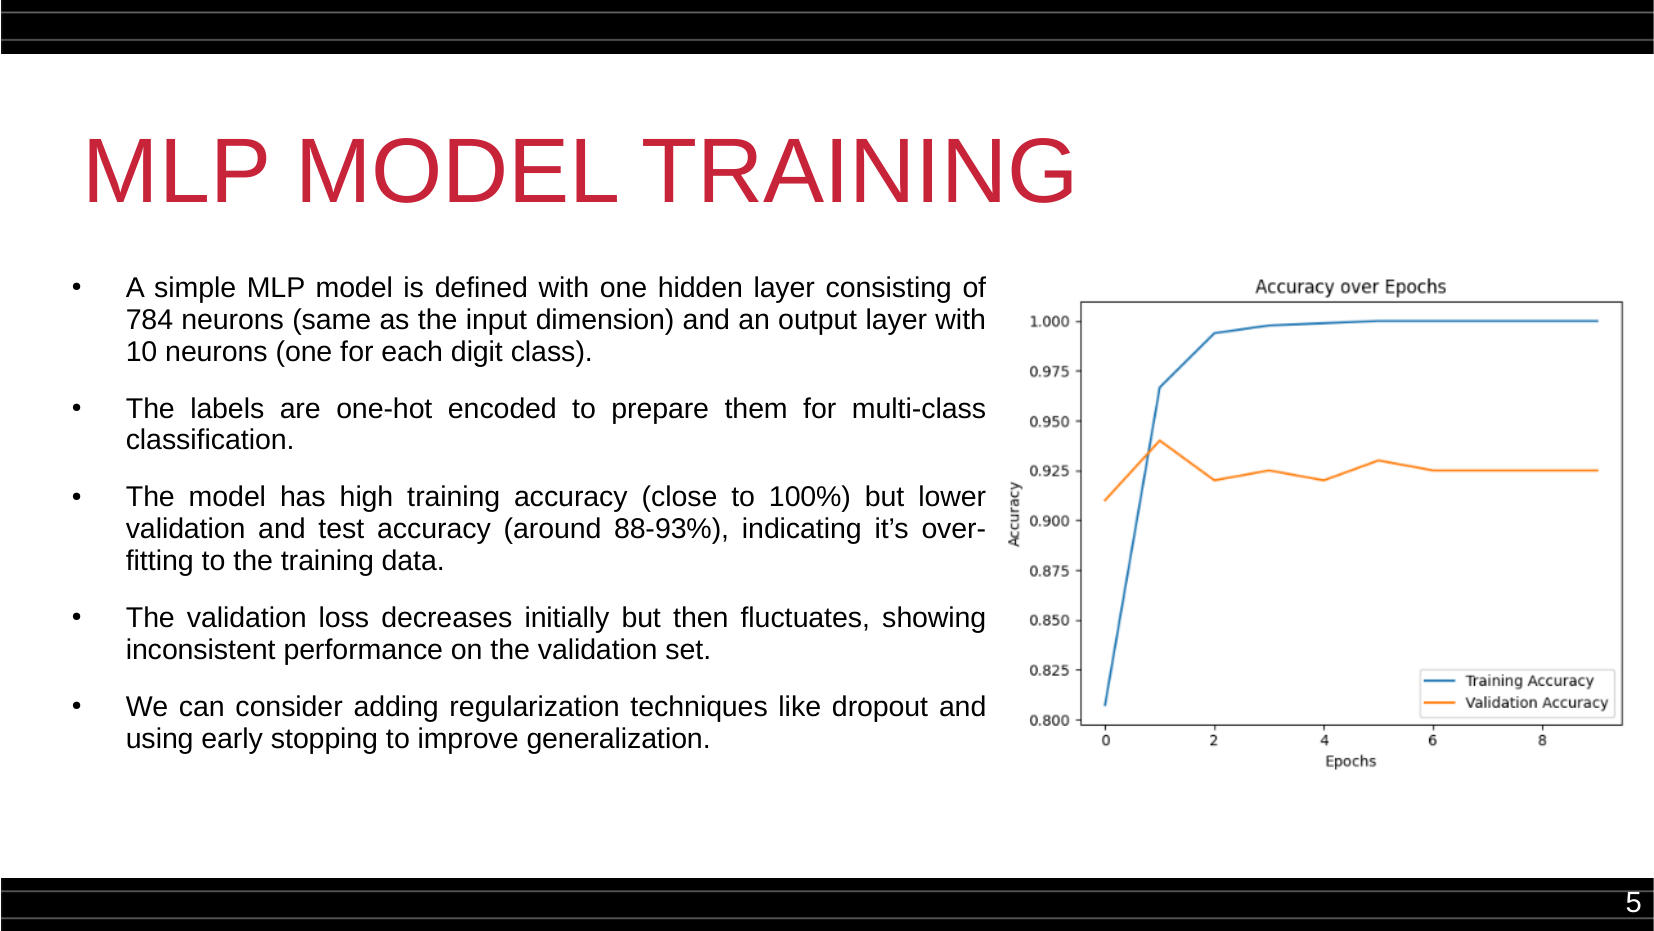

# MLP MODEL TRAINING
A simple MLP model is defined with one hidden layer consisting of 784 neurons (same as the input dimension) and an output layer with 10 neurons (one for each digit class).
The labels are one-hot encoded to prepare them for multi-class classification.
The model has high training accuracy (close to 100%) but lower validation and test accuracy (around 88-93%), indicating it’s over-fitting to the training data.
The validation loss decreases initially but then fluctuates, showing inconsistent performance on the validation set.
We can consider adding regularization techniques like dropout and using early stopping to improve generalization.